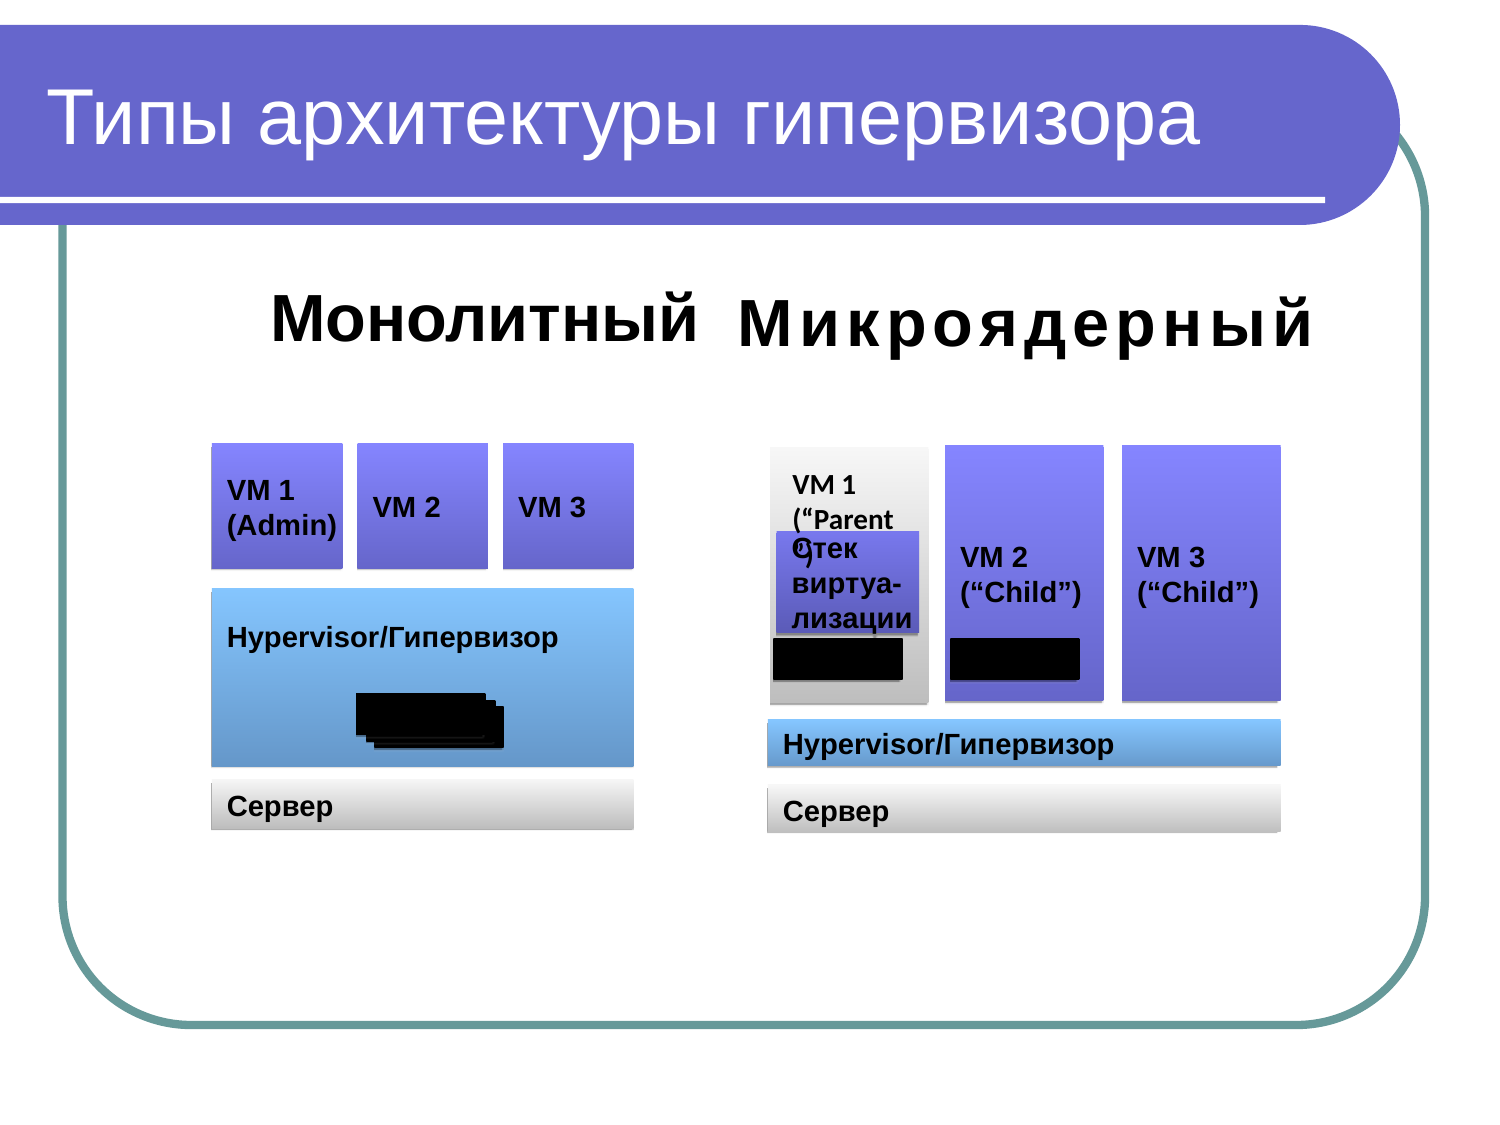

Типы архитектуры гипервизора
# Монолитный
Микроядерный
VM 1
(Admin)
VM 2
VM 3
VM 2
(“Child”)
VM 3
(“Child”)
VM 1
(“Parent”)
Стек
виртуа-
лизации
Hypervisor/Гипервизор
Drivers
Drivers
Drivers
Drivers
Drivers
Hypervisor/Гипервизор
Сервер
Сервер